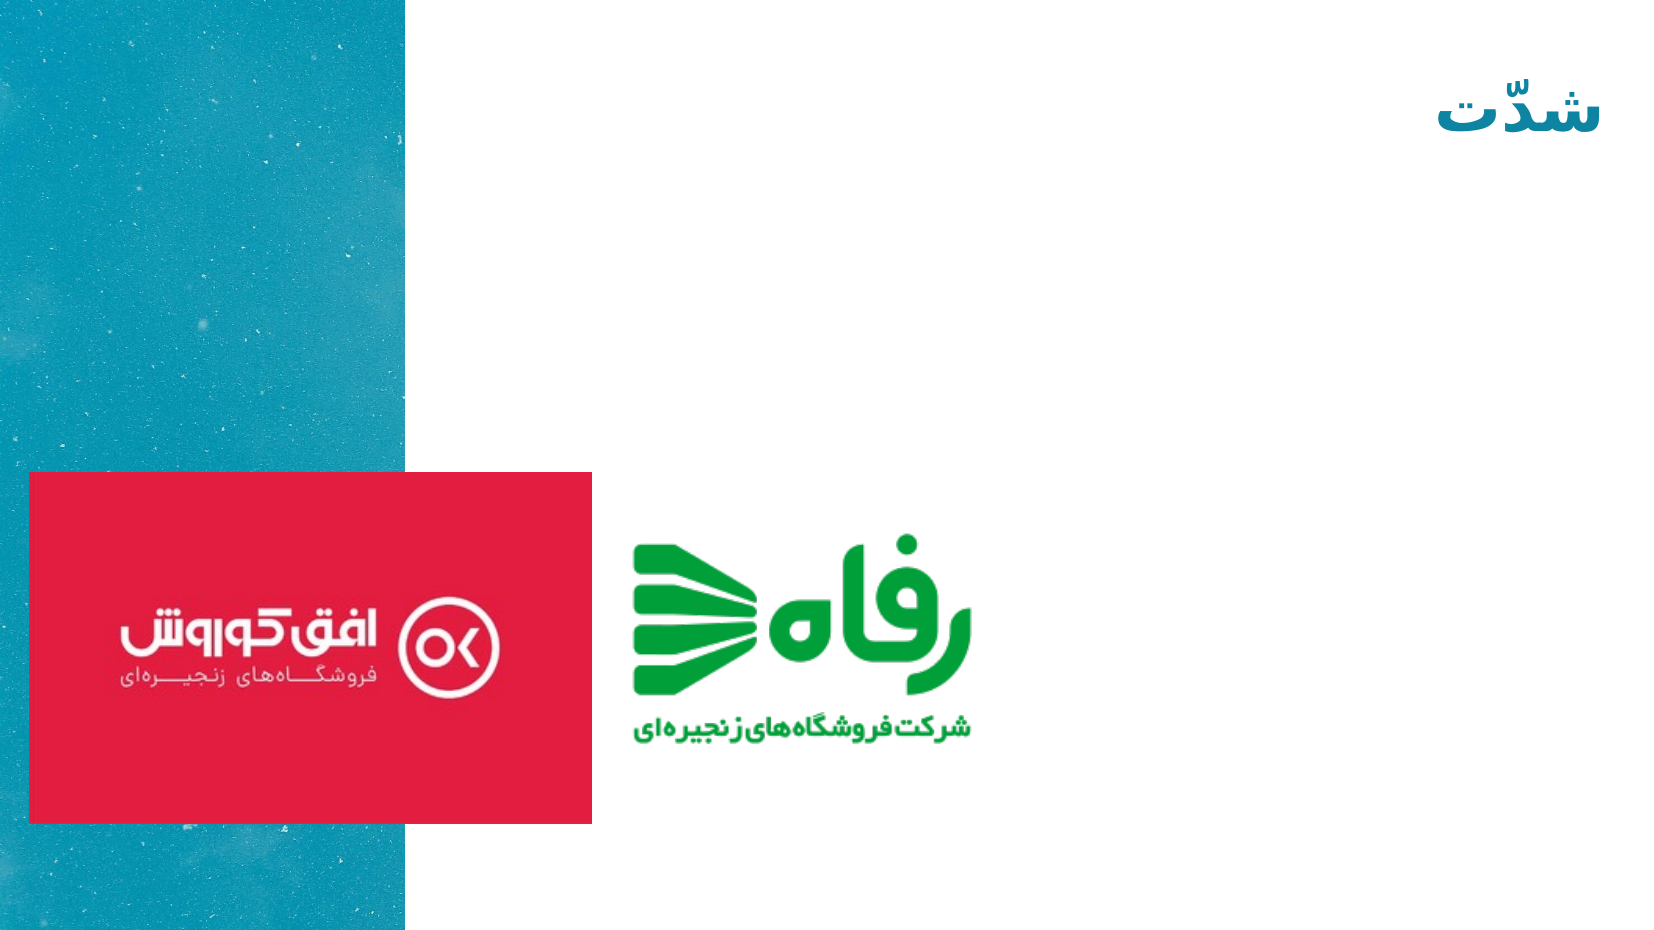

# شدّت
برخی ساختارهای زبانی باعث می‌شود ما شدت چیزی را بیشتر احساس کنیم و همین مسأله باعث می‌شود تا برای کاری حاص قانع شویم. به‌کارگیری صفات عالی در تبلیغات، از این دسته است. وقتی فروشگاهی، محصول هود را ارزان‌ترین، بهترین، پرفروش‌ترین، اولین و... بیان می‌کند، شما برای خرید از آن بیشتر ترغیب می‌شوید. ایجاد مقایسه با استفاده از صفت برتر هم نمونه‌ای دیگر از این ساختارها است؛ به طور مثال این نوشابه قند کم‌تری به نسبت نوشابه‌های دیگر دارد.